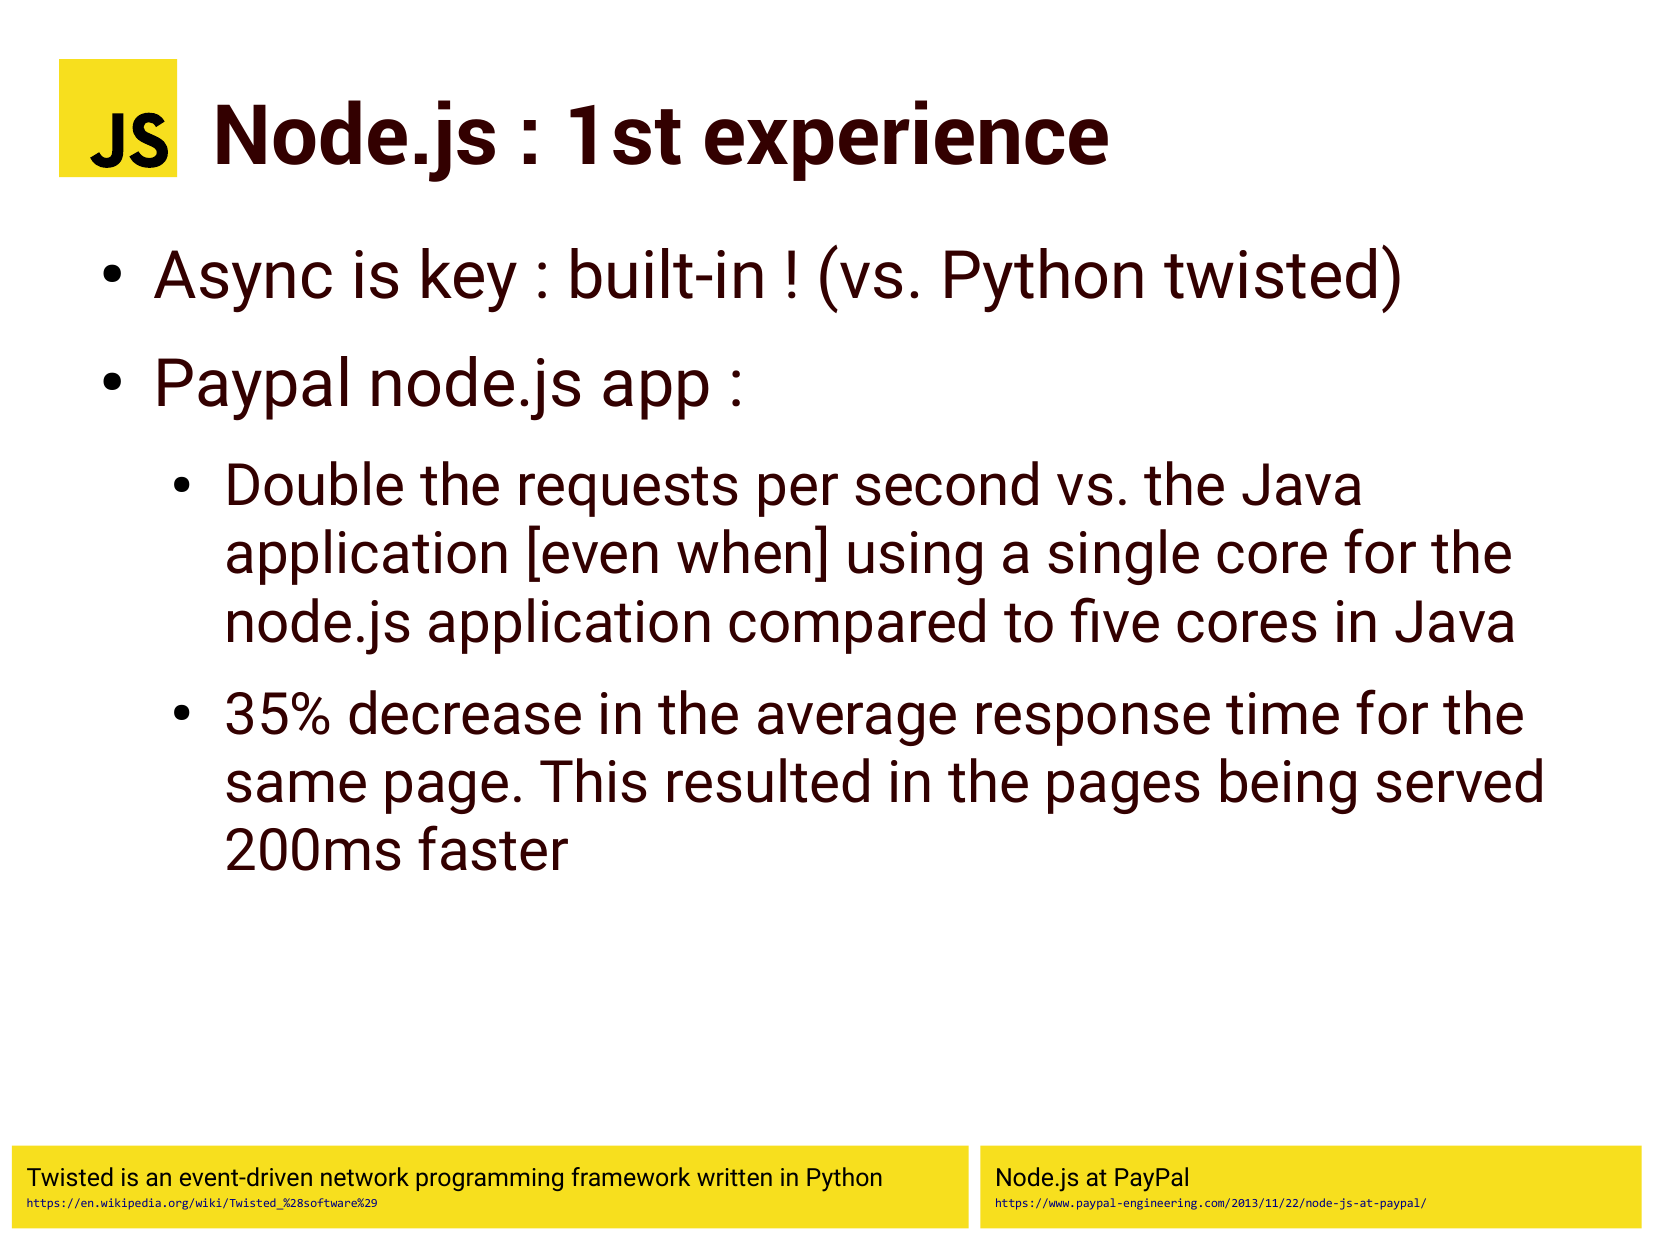

# Node.js : 1st experience
Async is key : built-in ! (vs. Python twisted)
Paypal node.js app :
Double the requests per second vs. the Java application [even when] using a single core for the node.js application compared to five cores in Java
35% decrease in the average response time for the same page. This resulted in the pages being served 200ms faster
Twisted is an event-driven network programming framework written in Python
https://en.wikipedia.org/wiki/Twisted_%28software%29
Node.js at PayPal
https://www.paypal-engineering.com/2013/11/22/node-js-at-paypal/